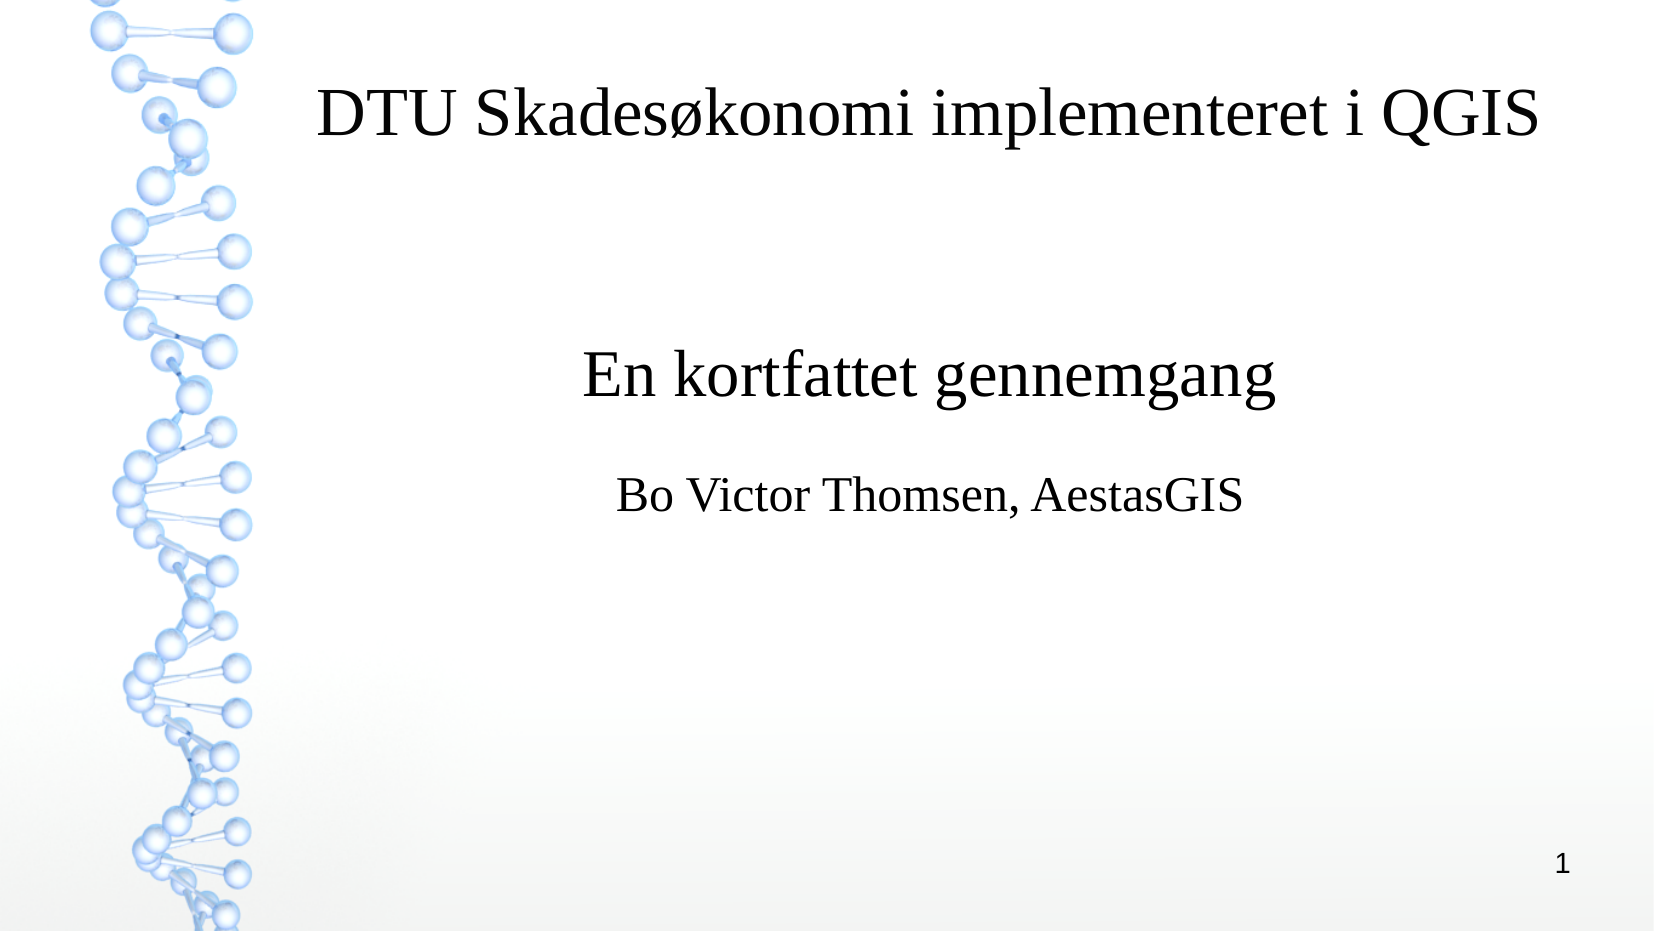

# DTU Skadesøkonomi implementeret i QGIS
En kortfattet gennemgang
Bo Victor Thomsen, AestasGIS
1